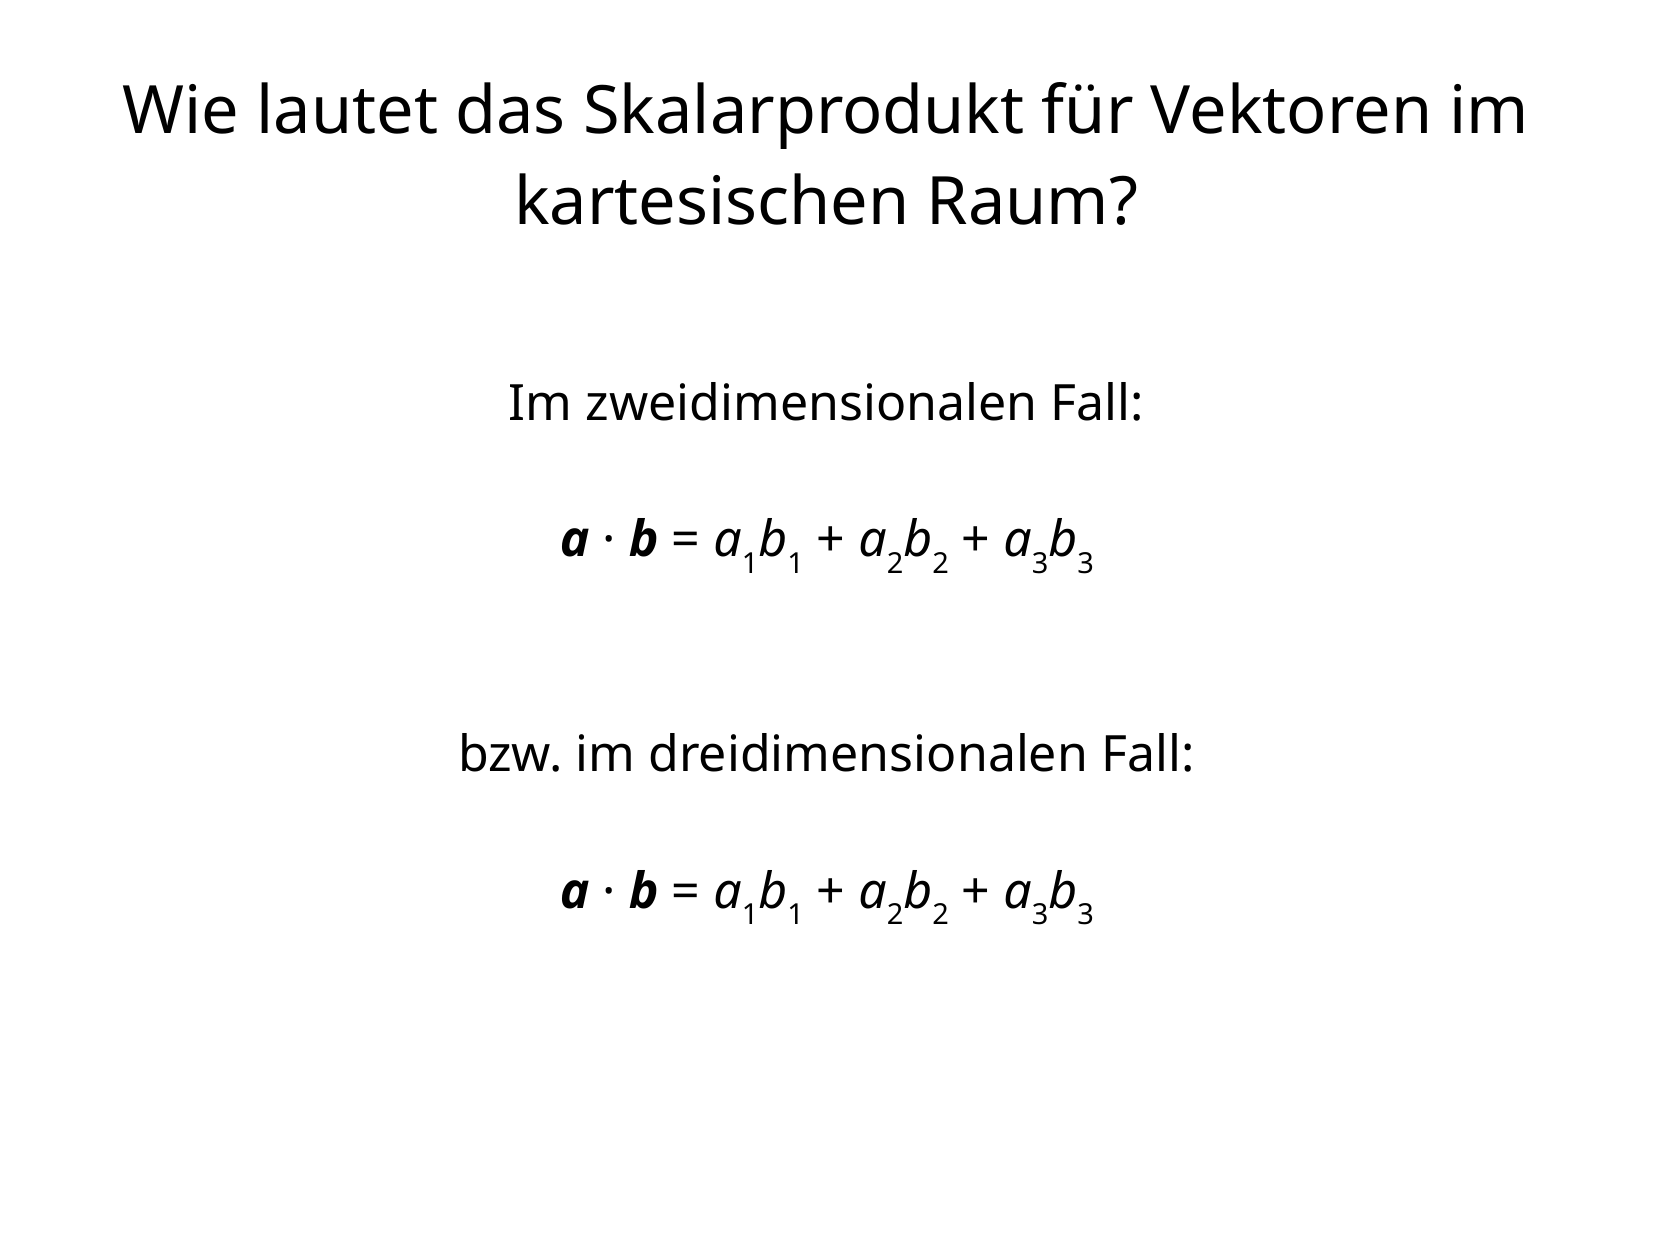

# Wie lautet das Skalarprodukt für Vektoren im kartesischen Raum?
Im zweidimensionalen Fall:
a · b = a1b1 + a2b2 + a3b3
bzw. im dreidimensionalen Fall:
a · b = a1b1 + a2b2 + a3b3